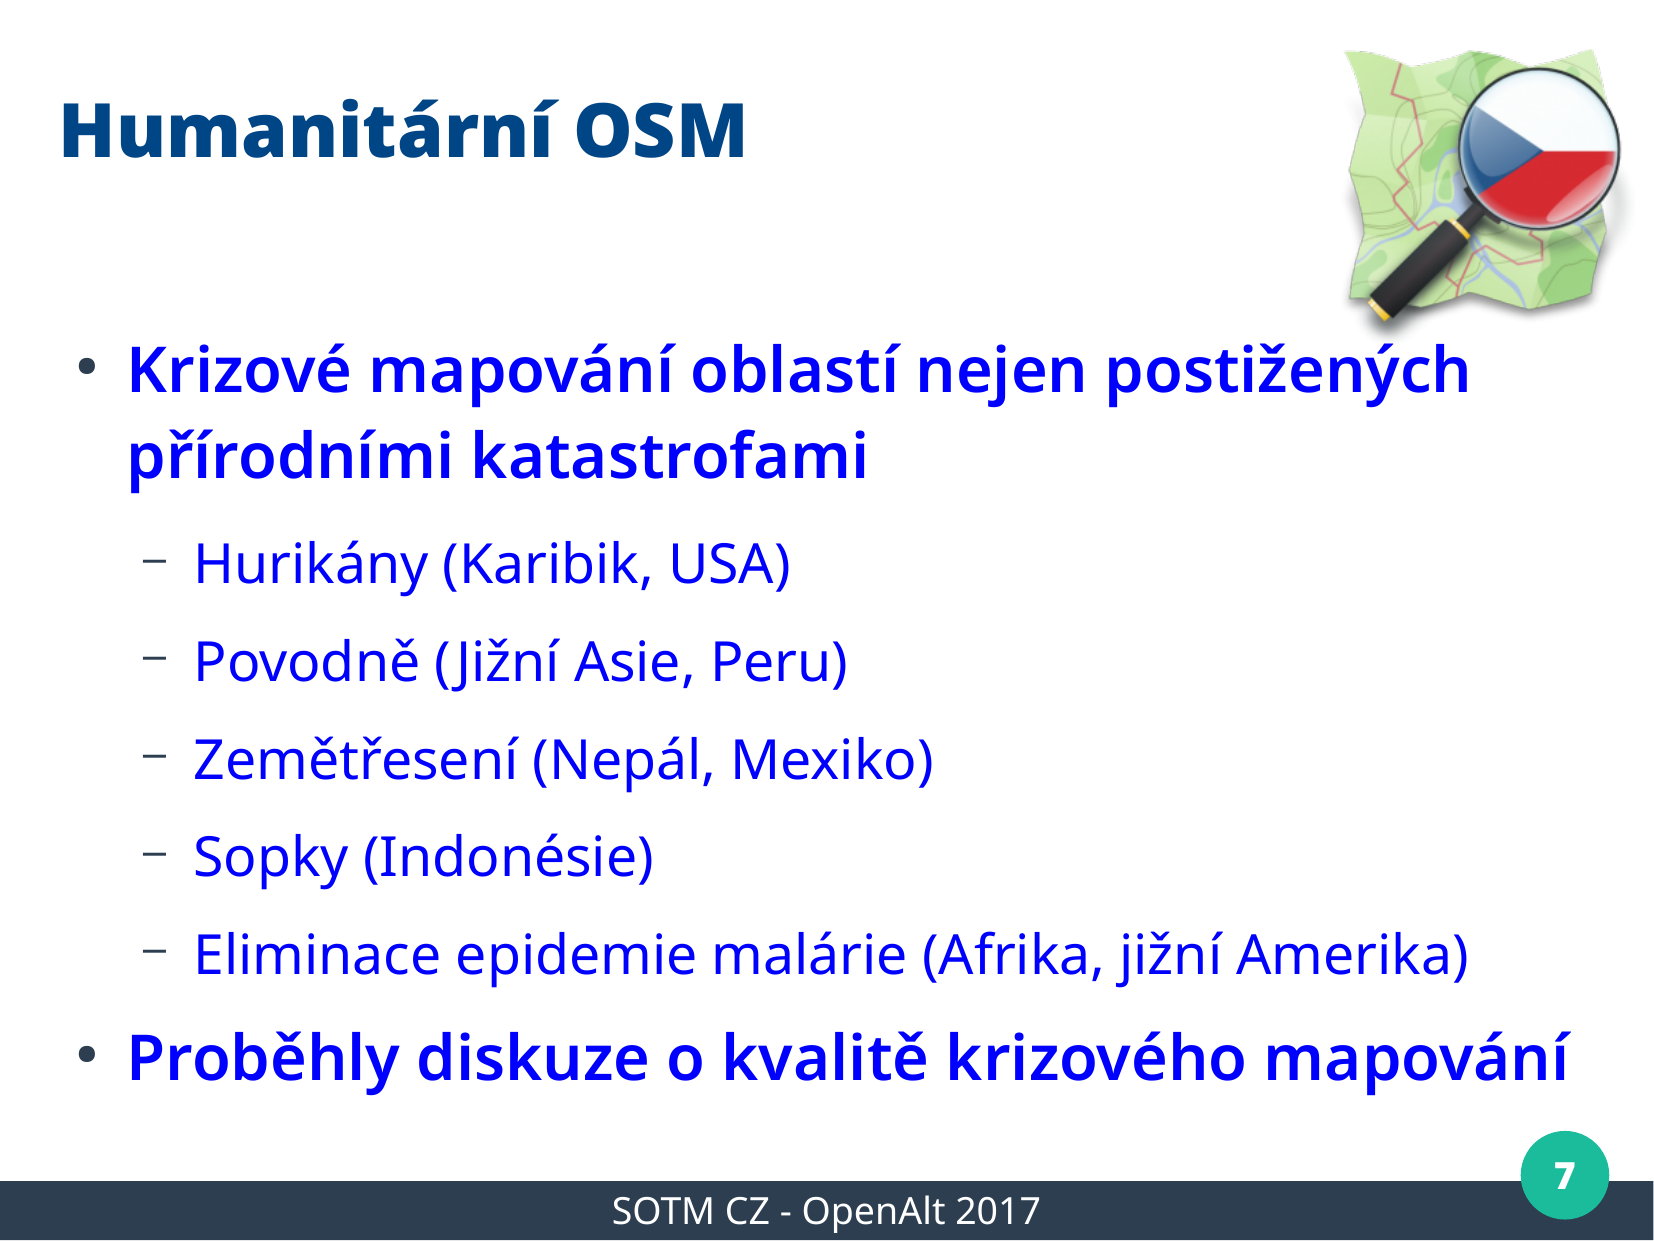

# Humanitární OSM
Krizové mapování oblastí nejen postižených přírodními katastrofami
Hurikány (Karibik, USA)
Povodně (Jižní Asie, Peru)
Zemětřesení (Nepál, Mexiko)
Sopky (Indonésie)
Eliminace epidemie malárie (Afrika, jižní Amerika)
Proběhly diskuze o kvalitě krizového mapování
7
SOTM CZ - OpenAlt 2017